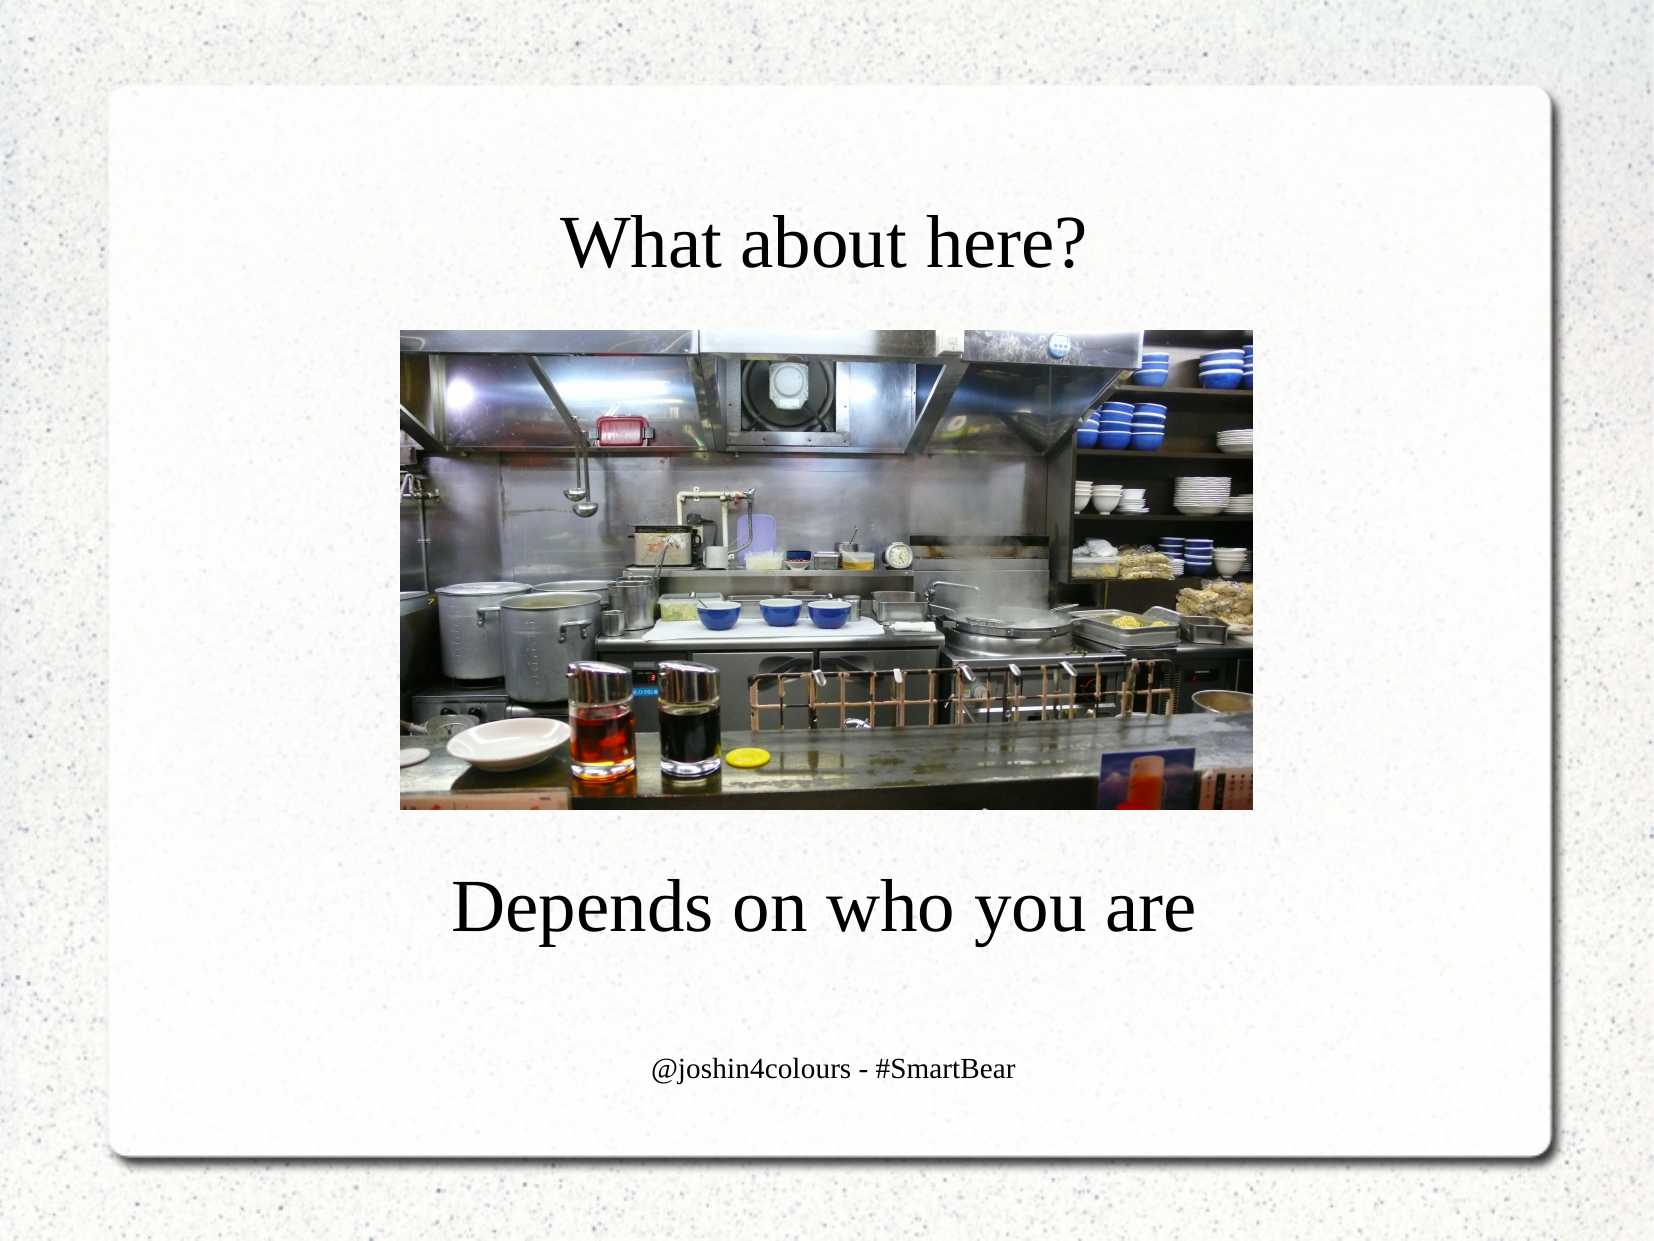

# What about here?
Depends on who you are
@joshin4colours - #SmartBear